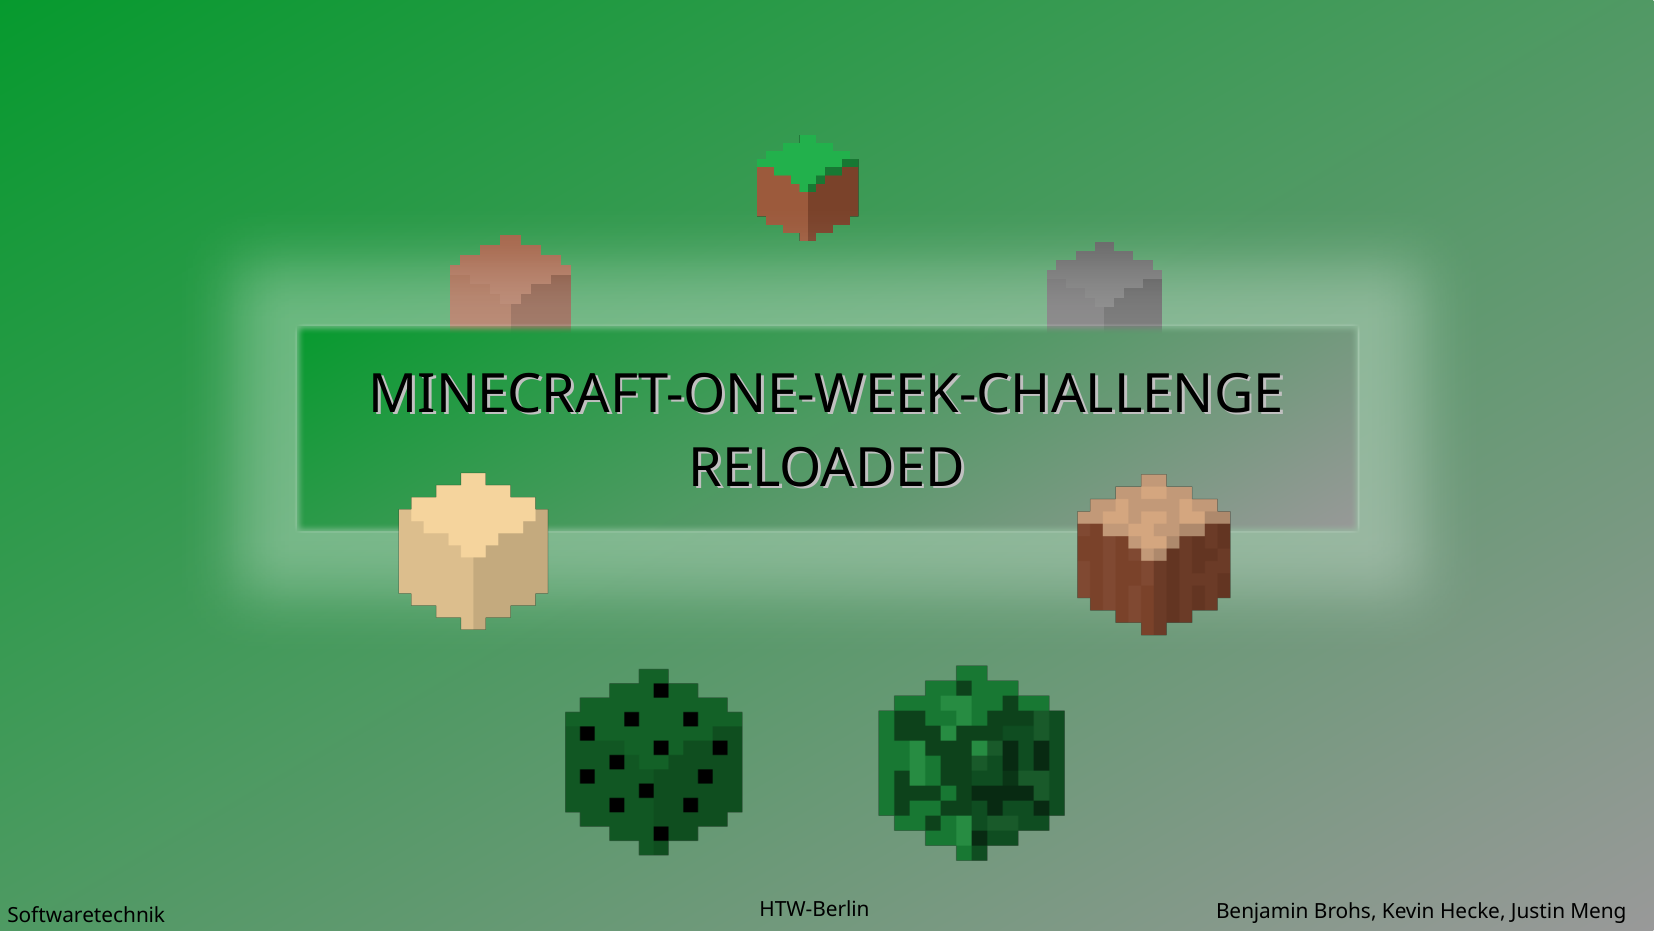

MINECRAFT-ONE-WEEK-CHALLENGE
RELOADED
HTW-Berlin
Benjamin Brohs, Kevin Hecke, Justin Meng
Softwaretechnik